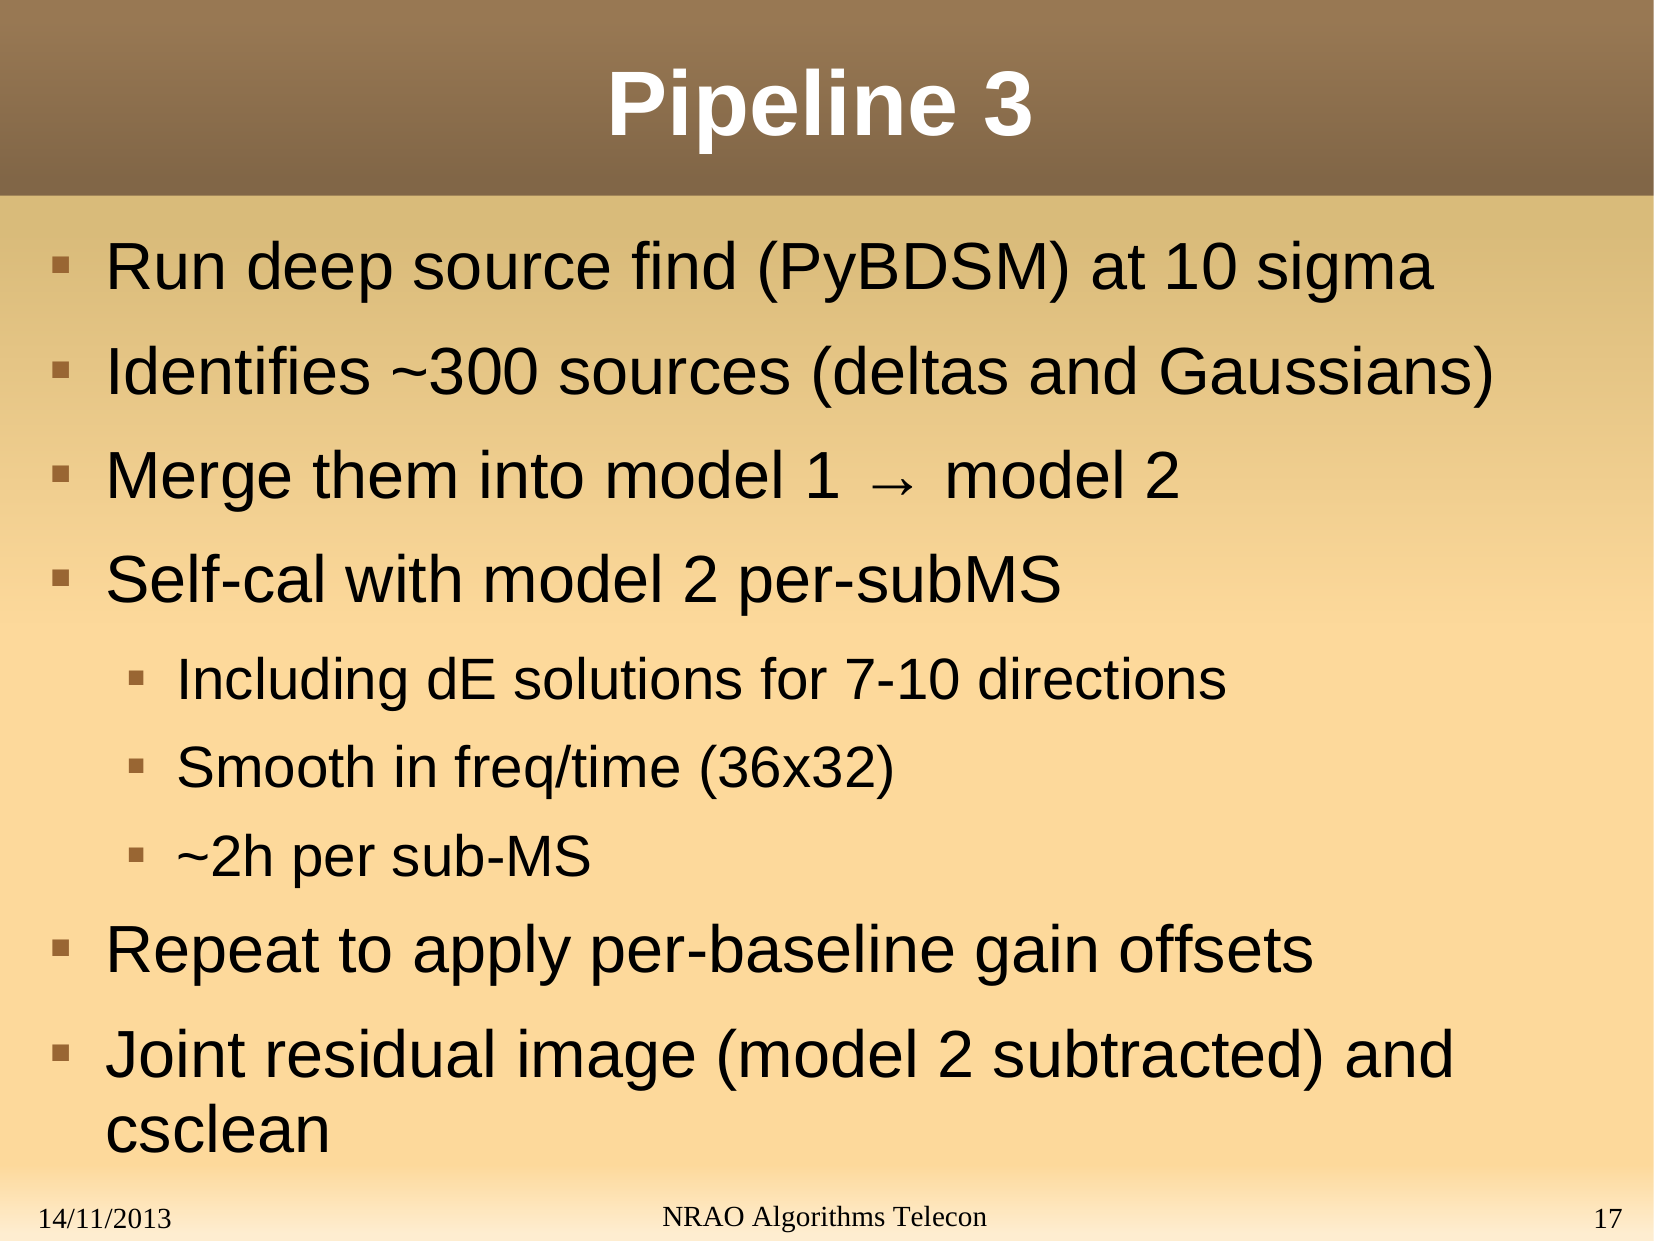

# Pipeline 3
Run deep source find (PyBDSM) at 10 sigma
Identifies ~300 sources (deltas and Gaussians)
Merge them into model 1 → model 2
Self-cal with model 2 per-subMS
Including dE solutions for 7-10 directions
Smooth in freq/time (36x32)
~2h per sub-MS
Repeat to apply per-baseline gain offsets
Joint residual image (model 2 subtracted) and csclean
NRAO Algorithms Telecon
14/11/2013
17